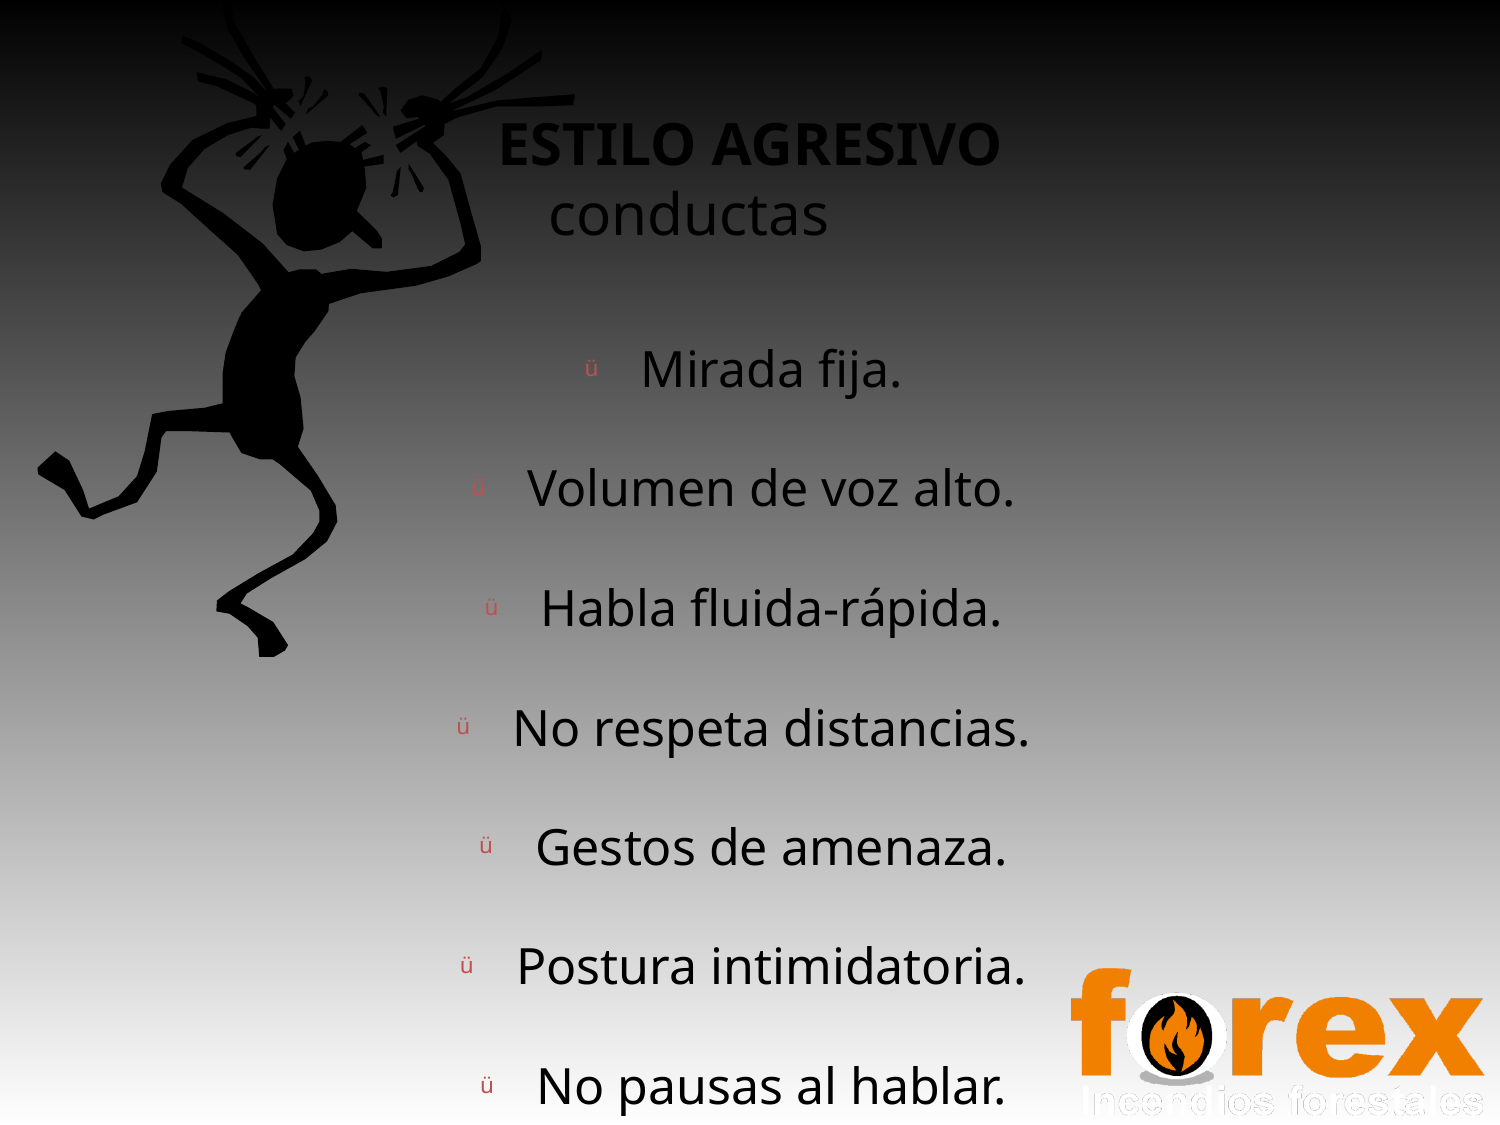

# ESTILO AGRESIVO conductas
Mirada fija.
Volumen de voz alto.
Habla fluida-rápida.
No respeta distancias.
Gestos de amenaza.
Postura intimidatoria.
No pausas al hablar.